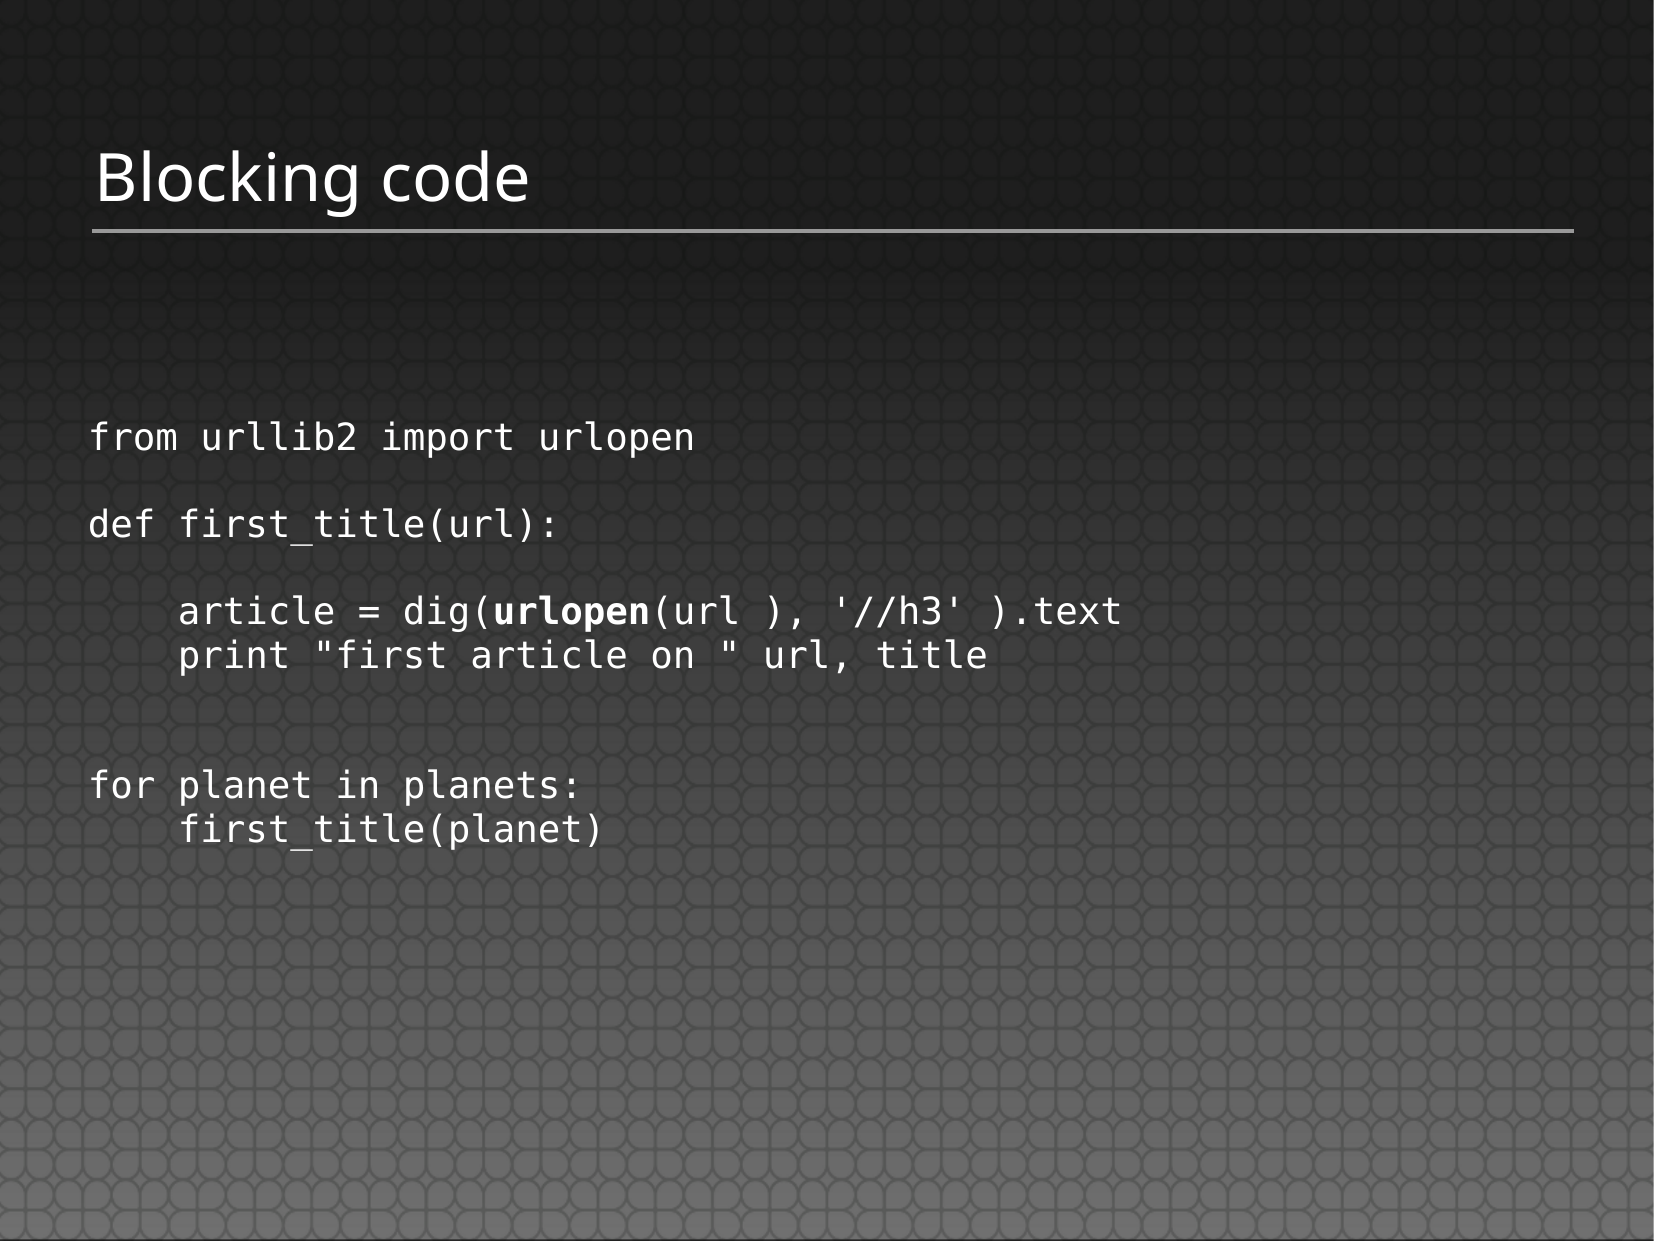

# Blocking code
from urllib2 import urlopen
def first_title(url):
 article = dig(urlopen(url ), '//h3' ).text
 print "first article on " url, title
for planet in planets:
 first_title(planet)